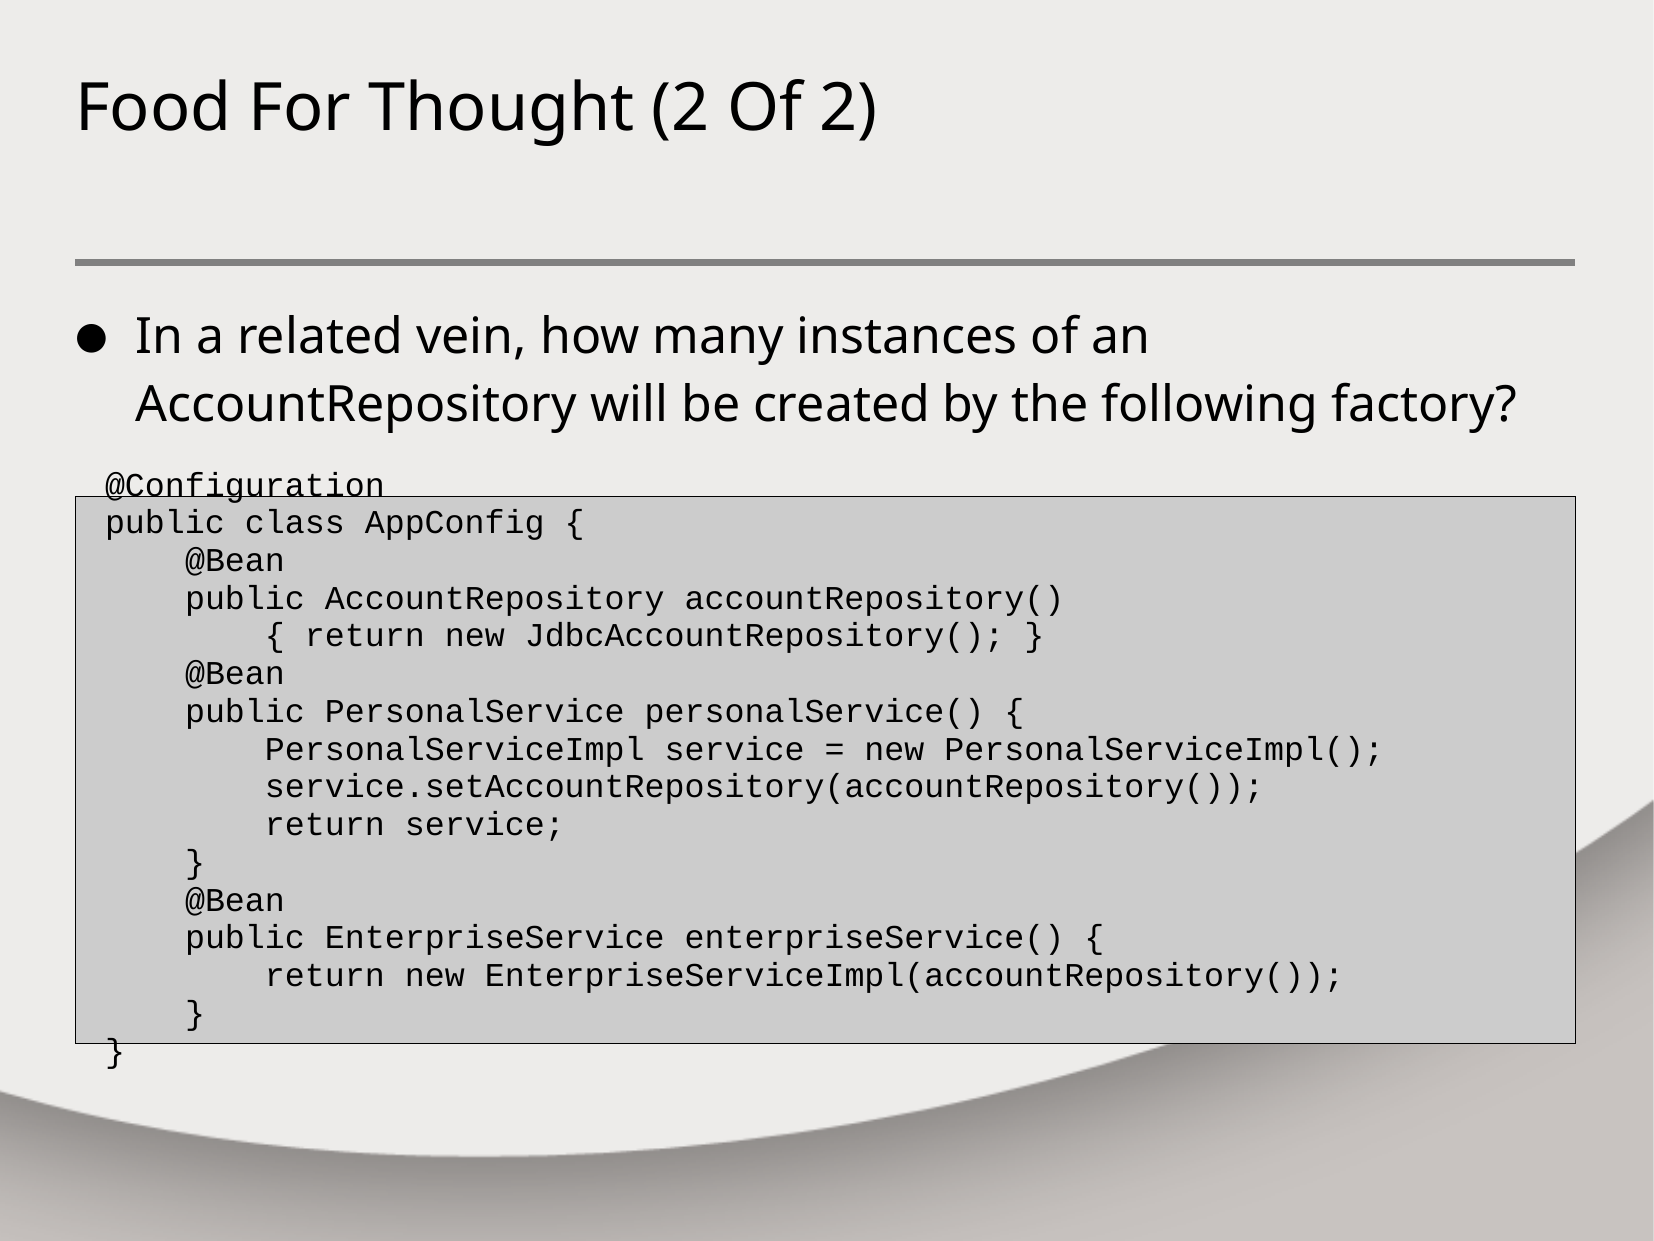

# Food For Thought (2 Of 2)
In a related vein, how many instances of an AccountRepository will be created by the following factory?
@Configuration
public class AppConfig {
 @Bean
 public AccountRepository accountRepository()
 { return new JdbcAccountRepository(); }
 @Bean
 public PersonalService personalService() {
 PersonalServiceImpl service = new PersonalServiceImpl();
 service.setAccountRepository(accountRepository());
 return service;
 }
 @Bean
 public EnterpriseService enterpriseService() {
 return new EnterpriseServiceImpl(accountRepository());
 }
}